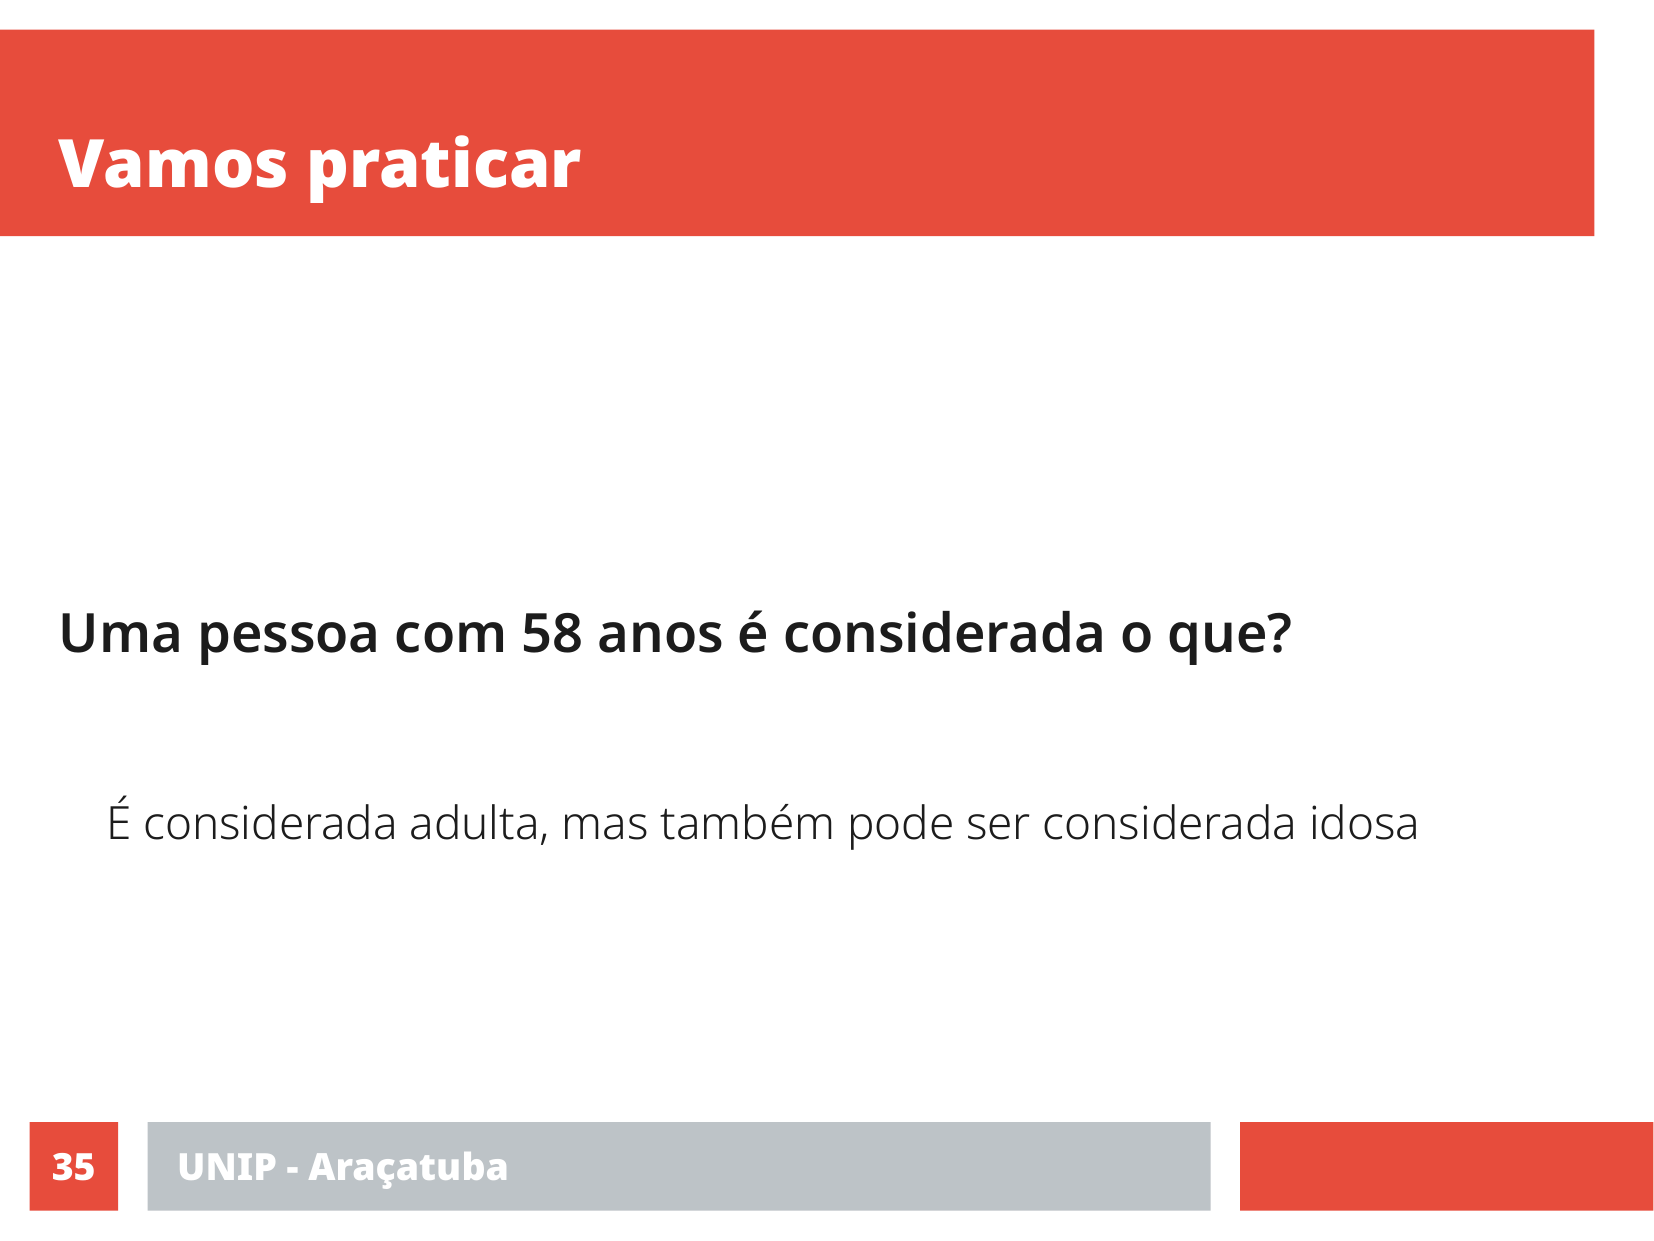

# Vamos praticar
Uma pessoa com 58 anos é considerada o que?
É considerada adulta, mas também pode ser considerada idosa
35
UNIP - Araçatuba